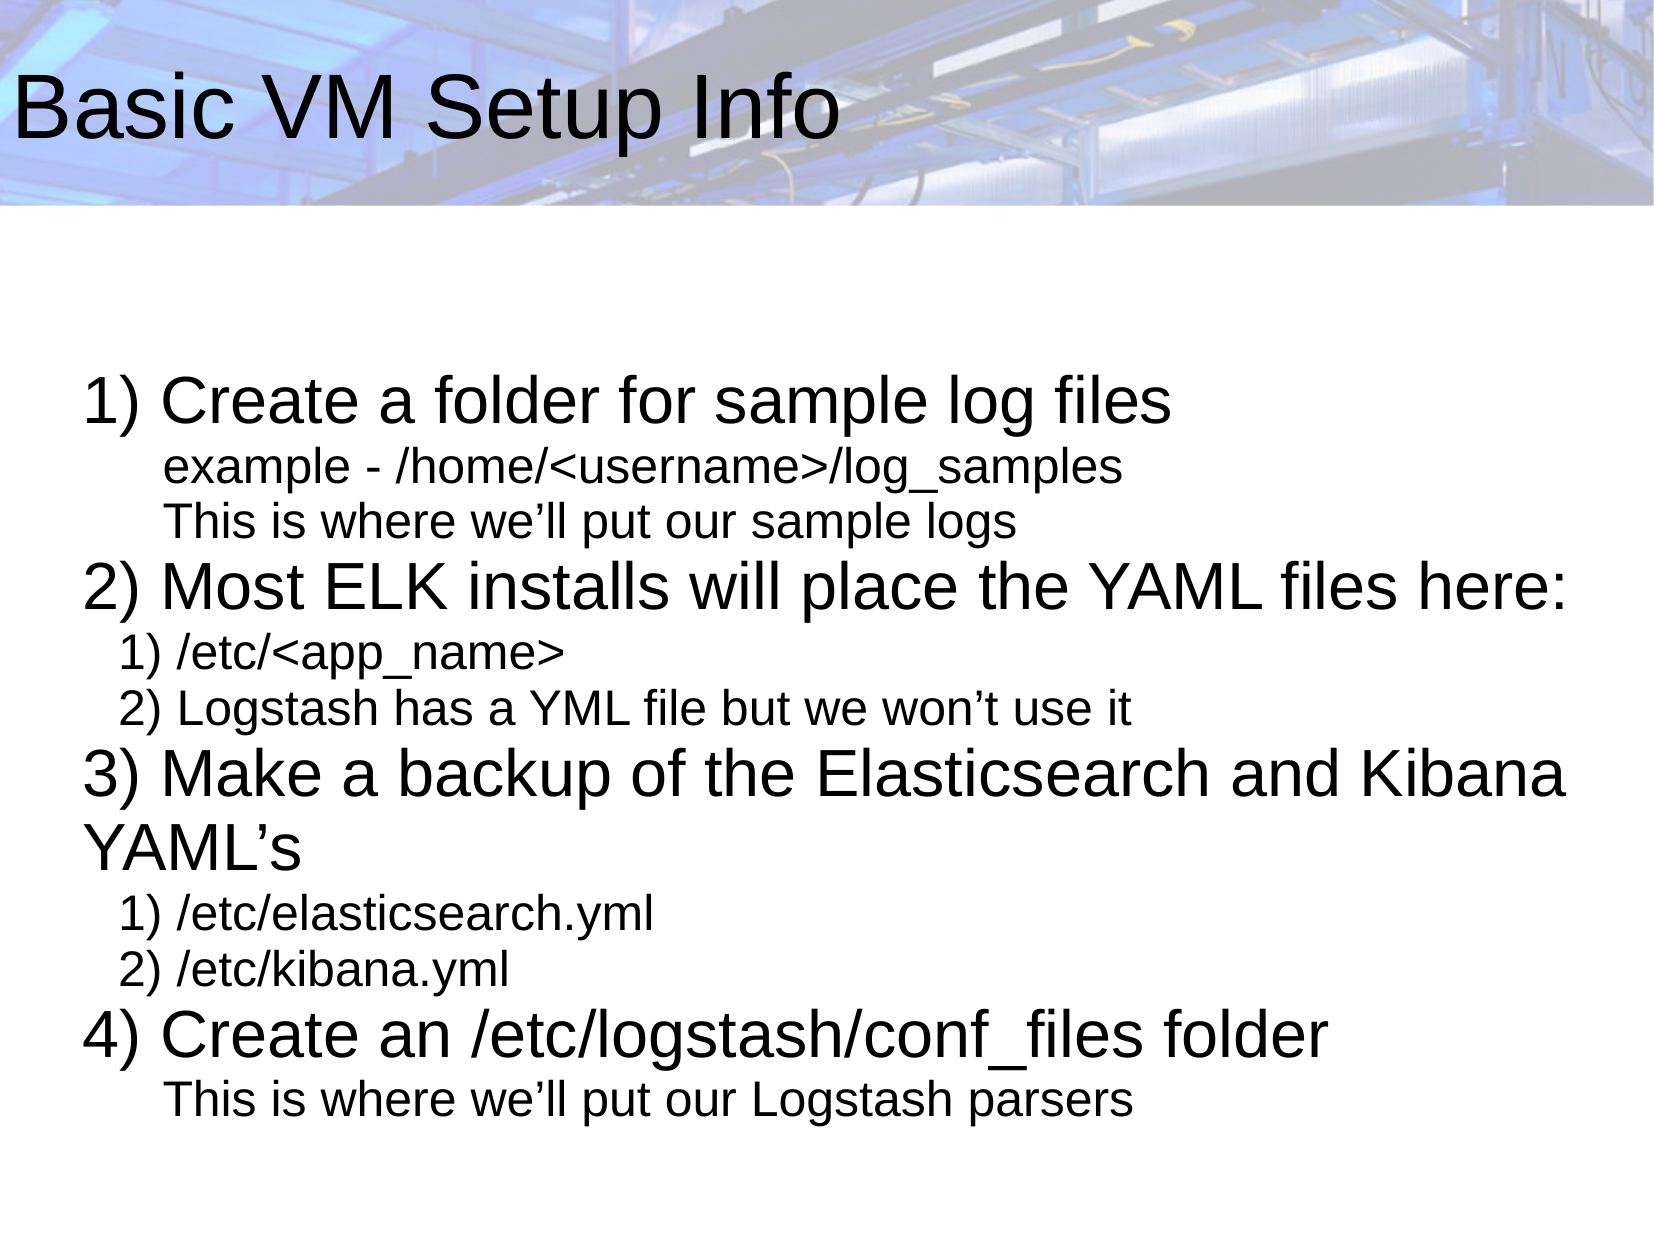

# Basic VM Setup Info
 Create a folder for sample log files
example - /home/<username>/log_samples
This is where we’ll put our sample logs
 Most ELK installs will place the YAML files here:
 /etc/<app_name>
 Logstash has a YML file but we won’t use it
 Make a backup of the Elasticsearch and Kibana YAML’s
 /etc/elasticsearch.yml
 /etc/kibana.yml
 Create an /etc/logstash/conf_files folder
This is where we’ll put our Logstash parsers